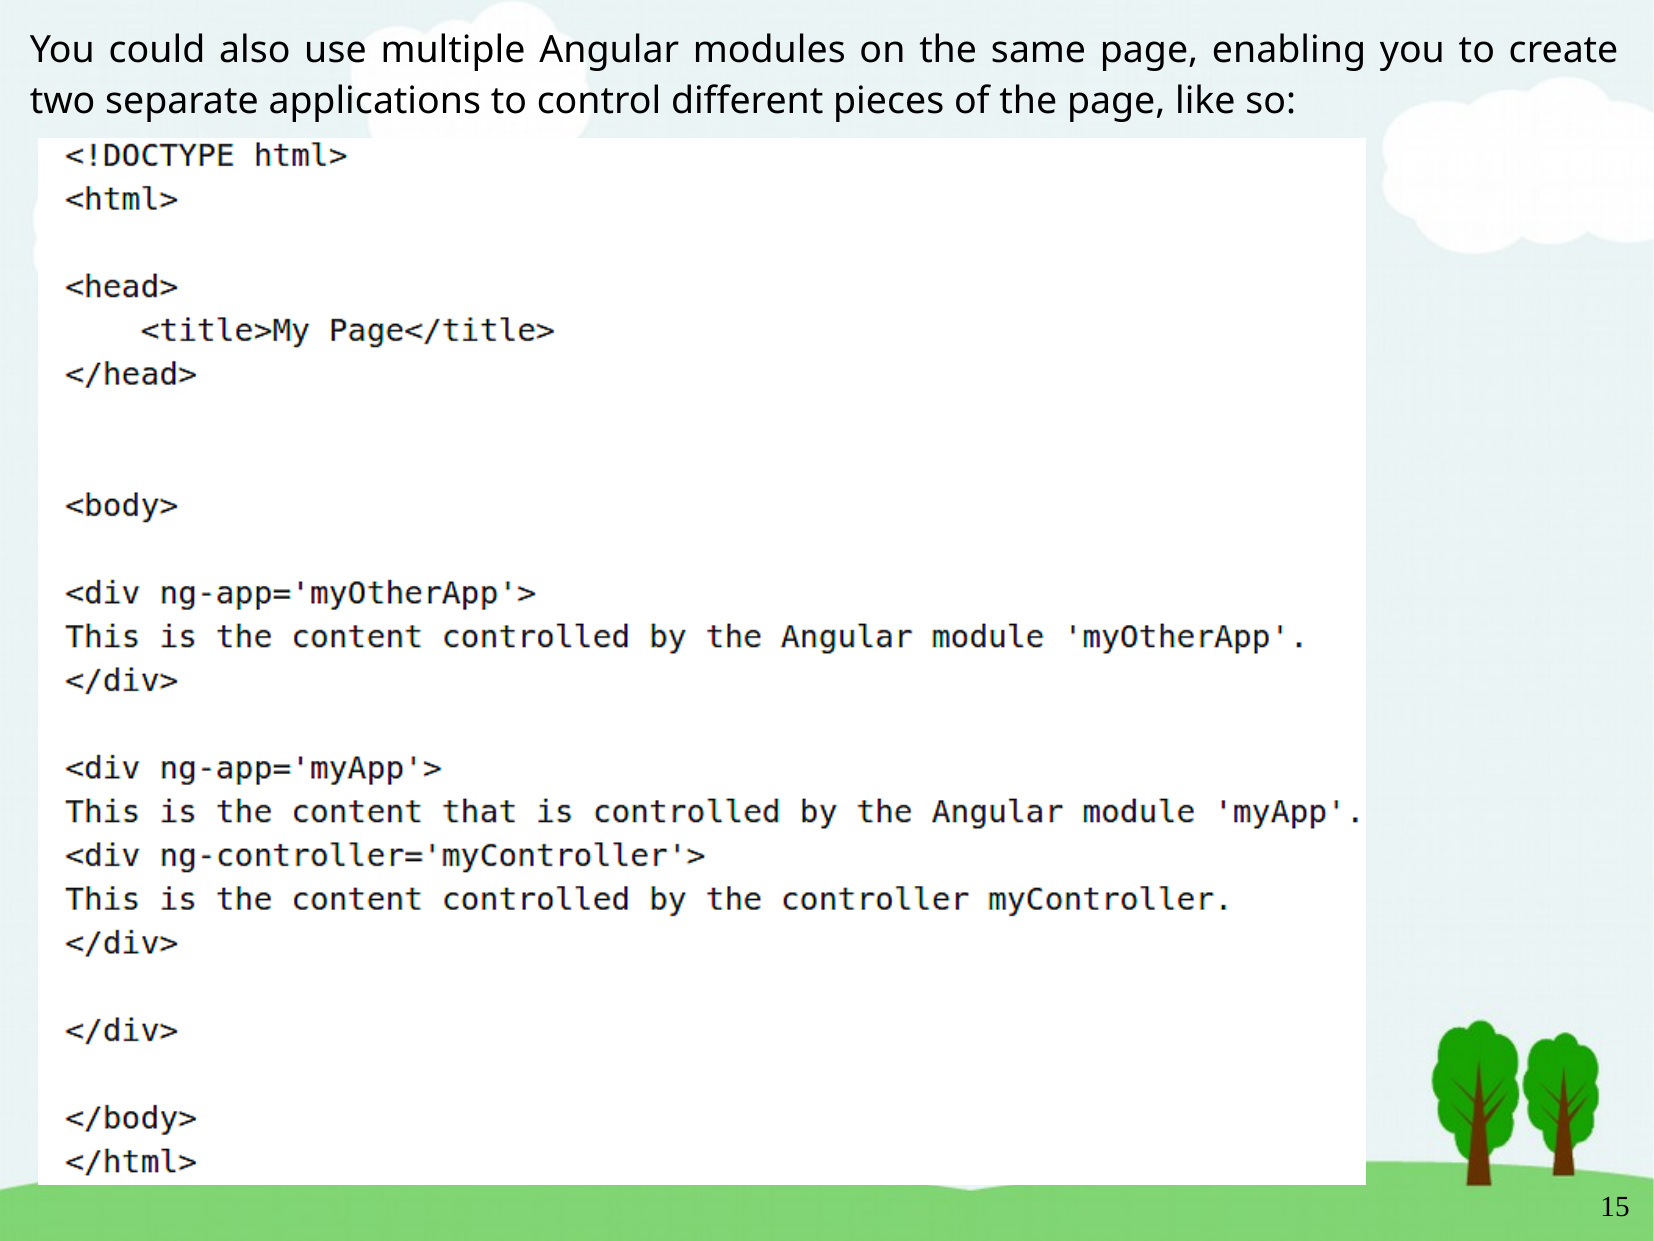

You could also use multiple Angular modules on the same page, enabling you to create two separate applications to control different pieces of the page, like so:
15